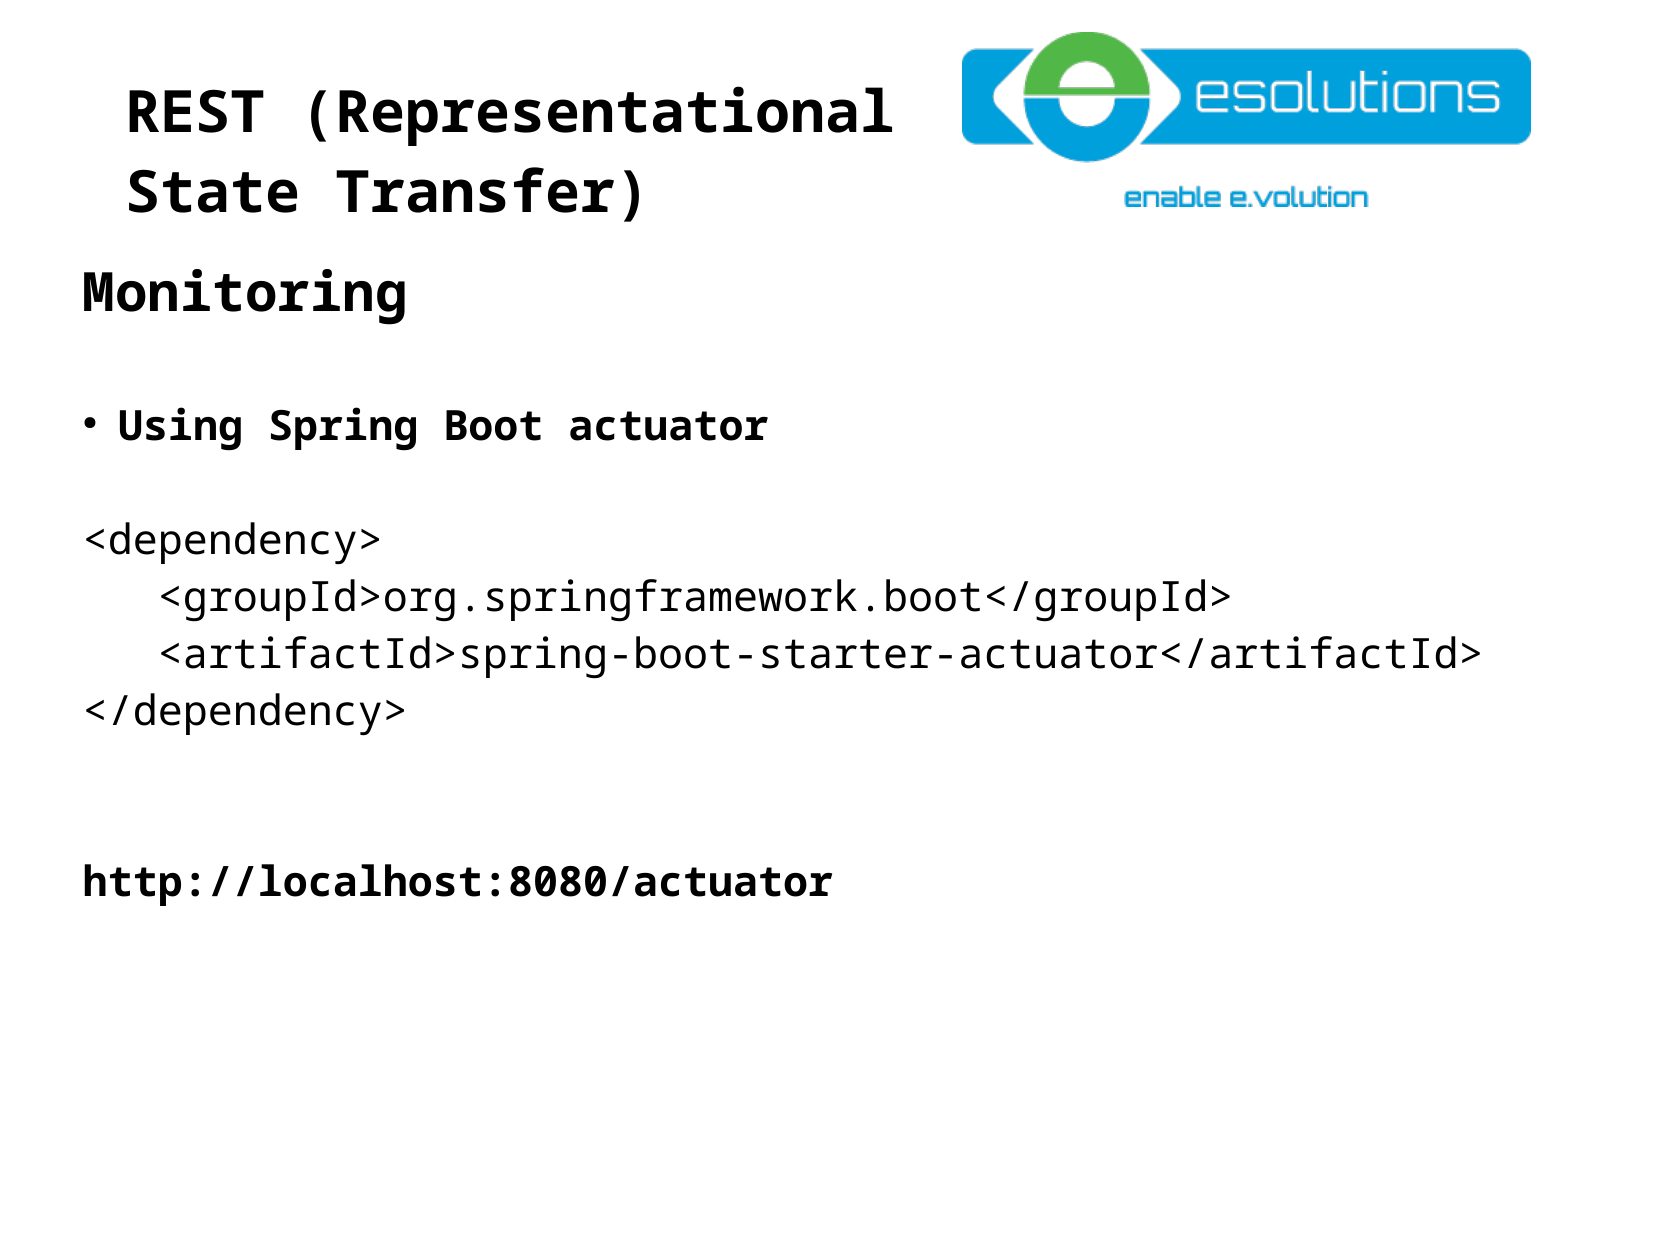

# Monitoring
Using Spring Boot actuator
<dependency>
	<groupId>org.springframework.boot</groupId>
	<artifactId>spring-boot-starter-actuator</artifactId>
</dependency>
http://localhost:8080/actuator
REST (Representational State Transfer)